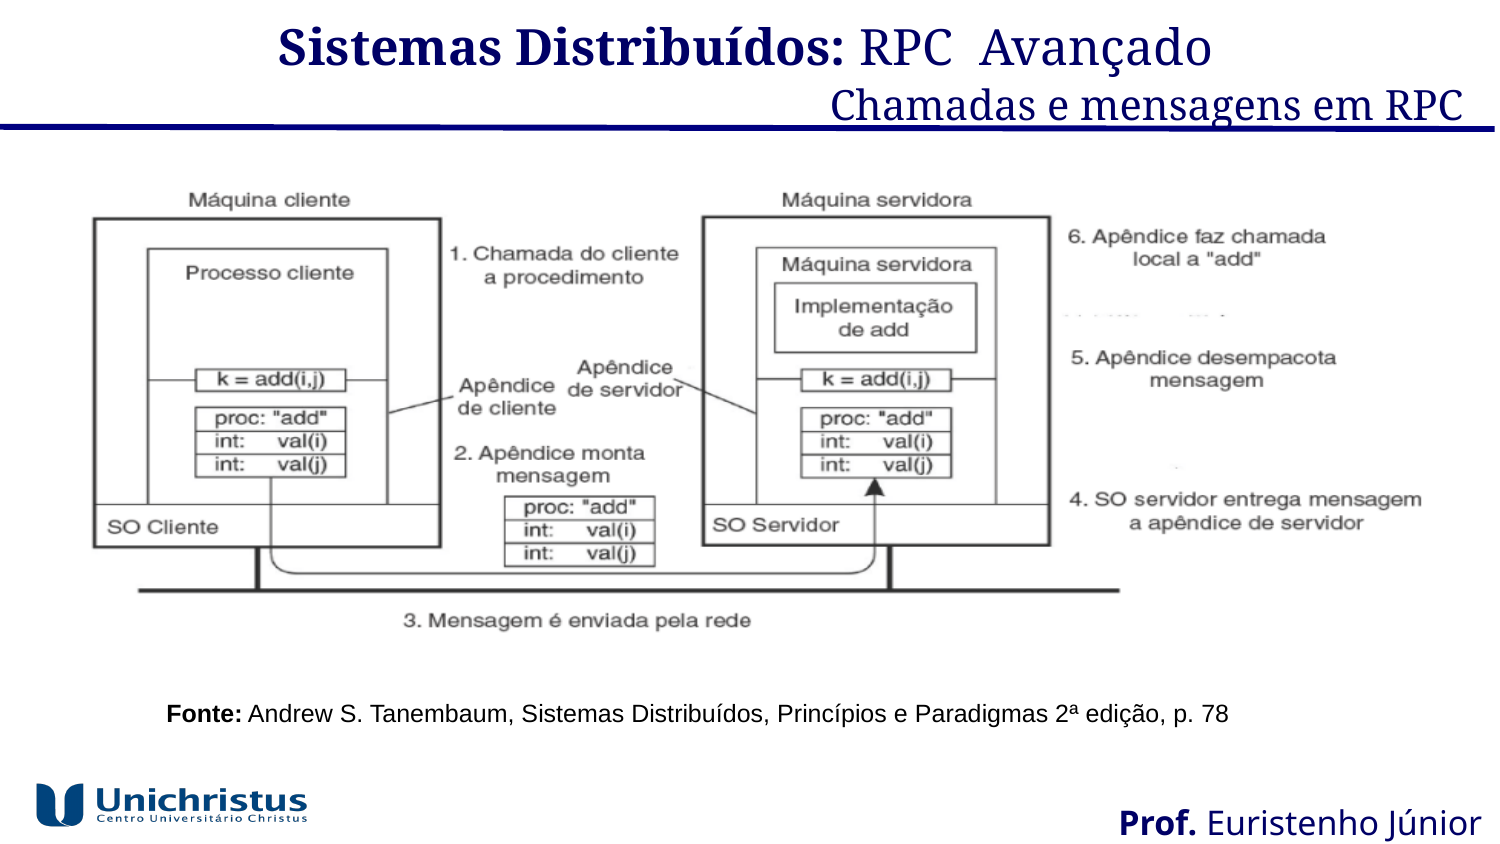

Sistemas Distribuídos: RPC Avançado
Chamadas e mensagens em RPC
Fonte: Andrew S. Tanembaum, Sistemas Distribuídos, Princípios e Paradigmas 2ª edição, p. 78
Prof. Euristenho Júnior